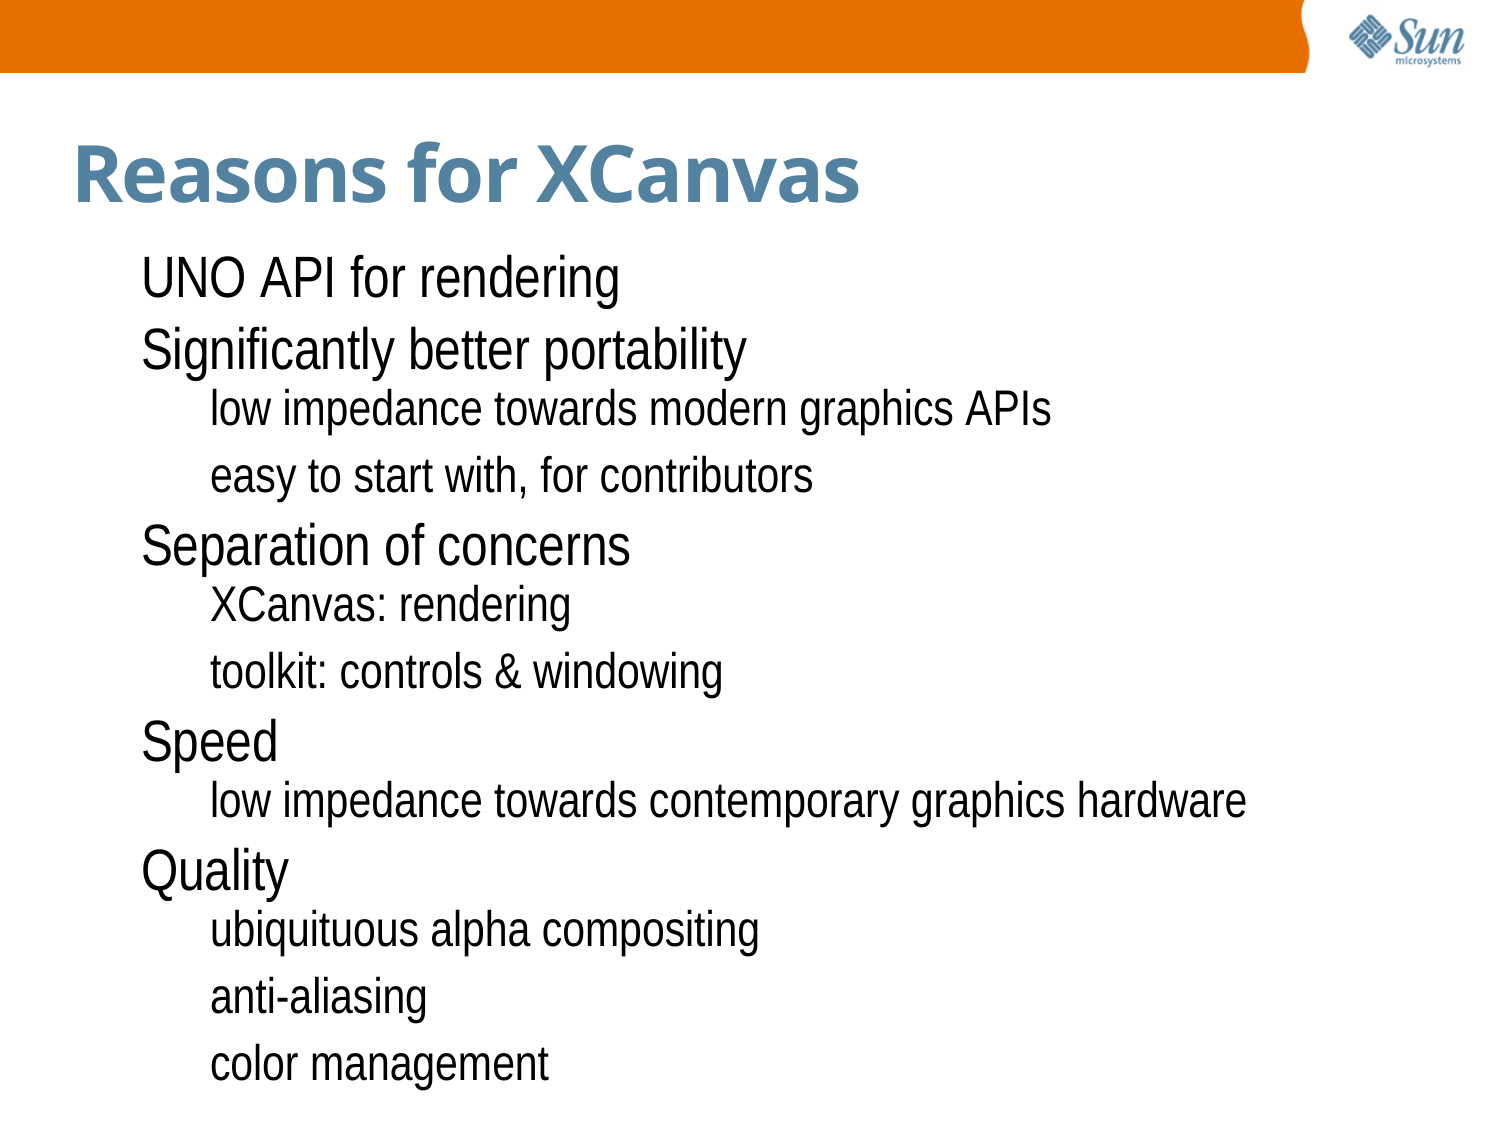

Reasons for XCanvas
# UNO API for rendering
Significantly better portability
low impedance towards modern graphics APIs
easy to start with, for contributors
Separation of concerns
XCanvas: rendering
toolkit: controls & windowing
Speed
low impedance towards contemporary graphics hardware
Quality
ubiquituous alpha compositing
anti-aliasing
color management